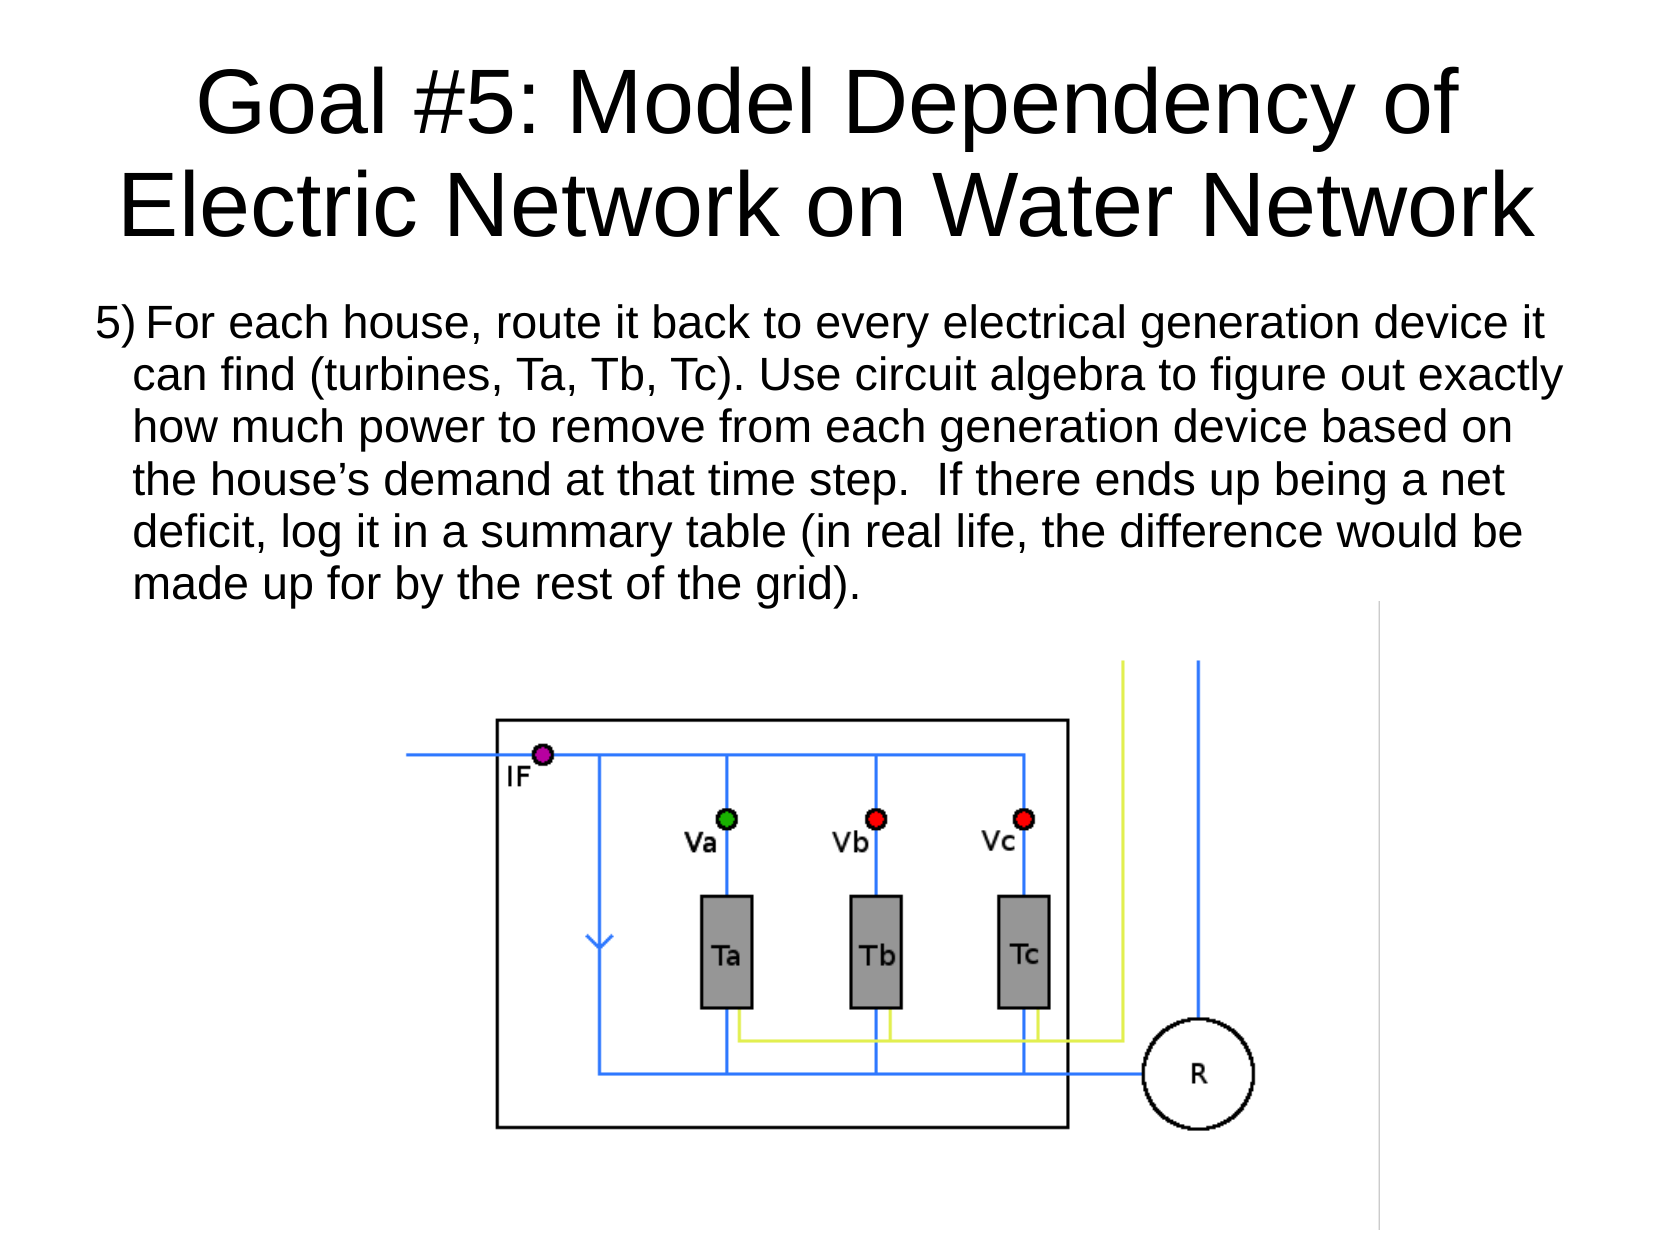

# Goal #5: Model Dependency of Electric Network on Water Network
 For each house, route it back to every electrical generation device it can find (turbines, Ta, Tb, Tc). Use circuit algebra to figure out exactly how much power to remove from each generation device based on the house’s demand at that time step. If there ends up being a net deficit, log it in a summary table (in real life, the difference would be made up for by the rest of the grid).